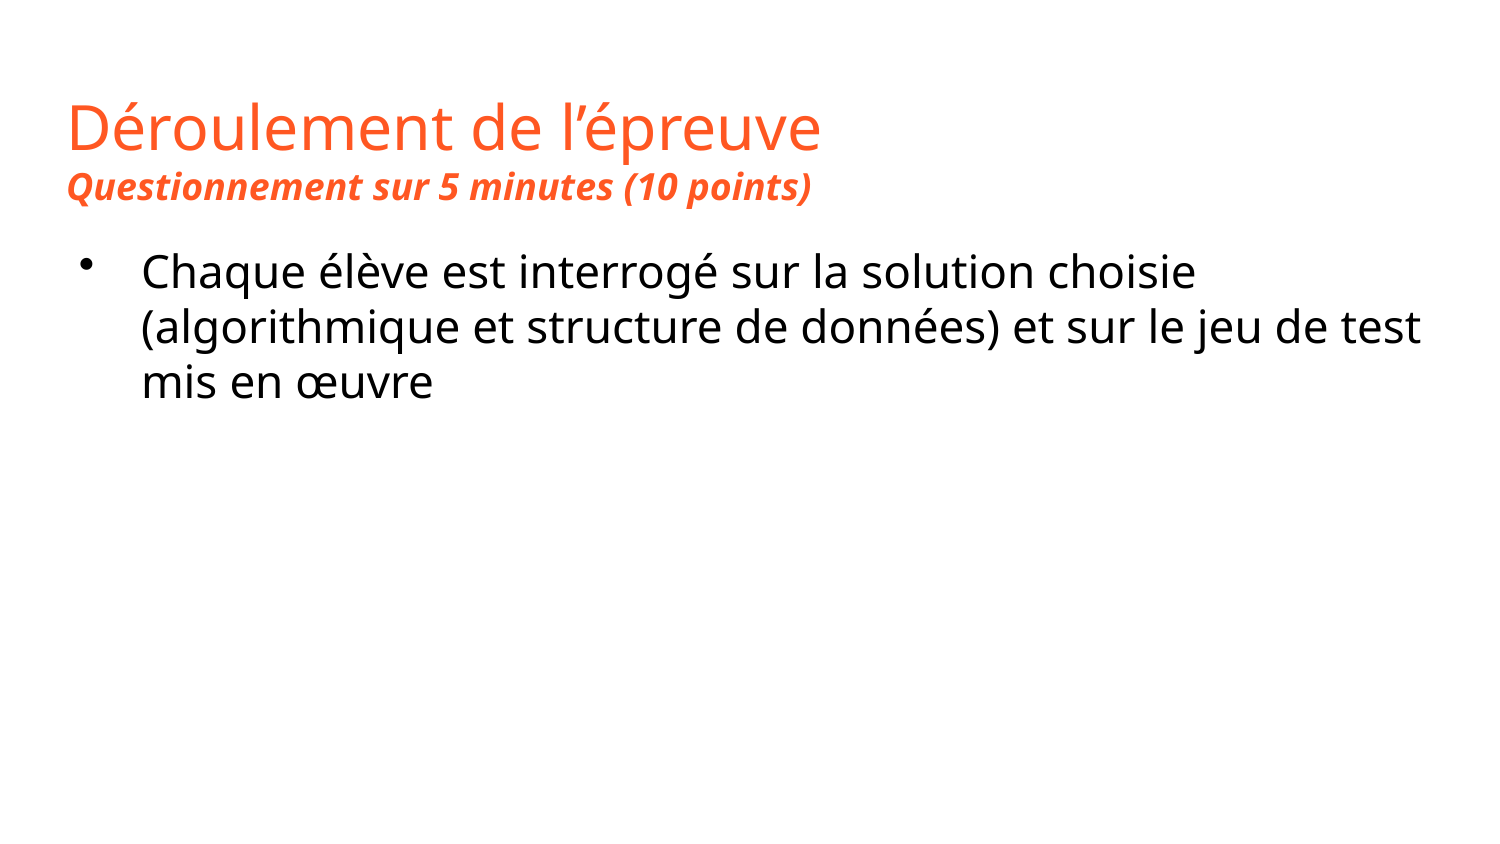

# Déroulement de l’épreuve Questionnement sur 5 minutes (10 points)
Chaque élève est interrogé sur la solution choisie (algorithmique et structure de données) et sur le jeu de test mis en œuvre